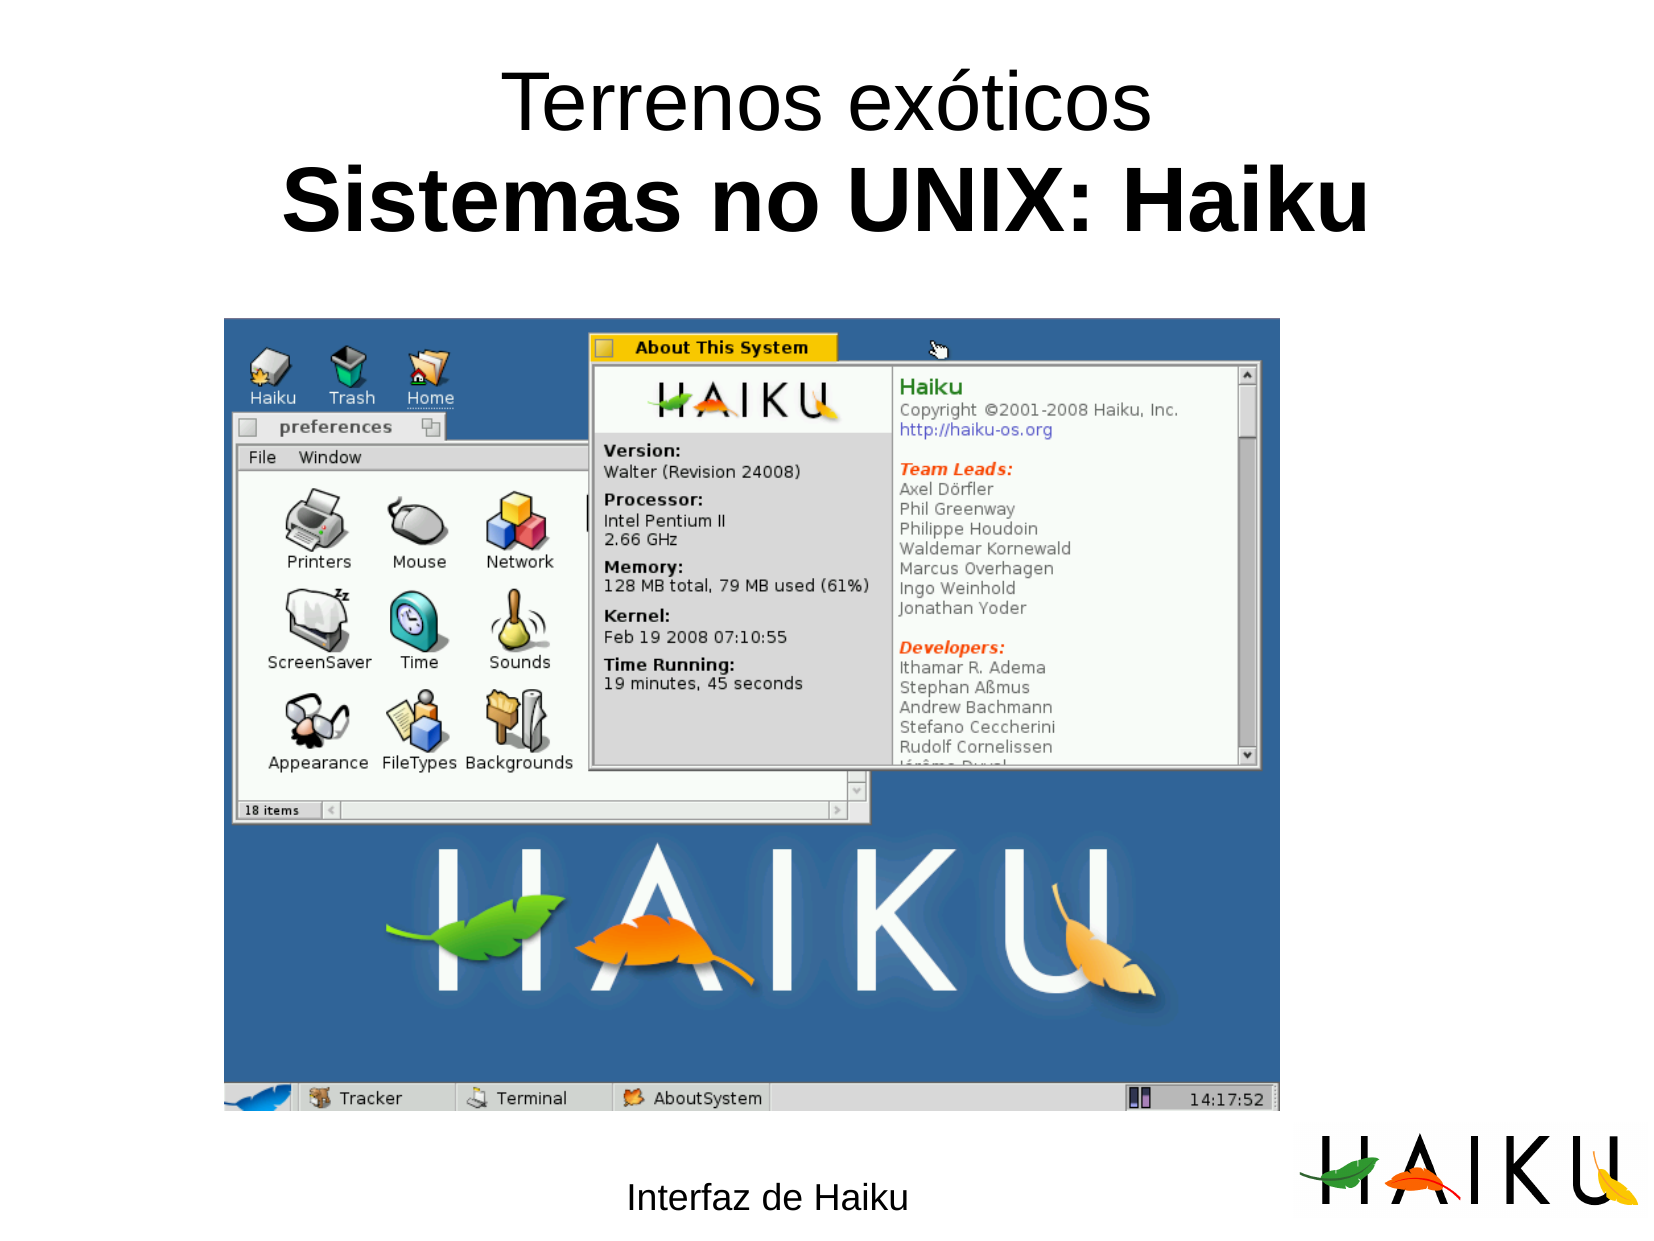

# Terrenos exóticos Sistemas no UNIX: Haiku
Interfaz de Haiku